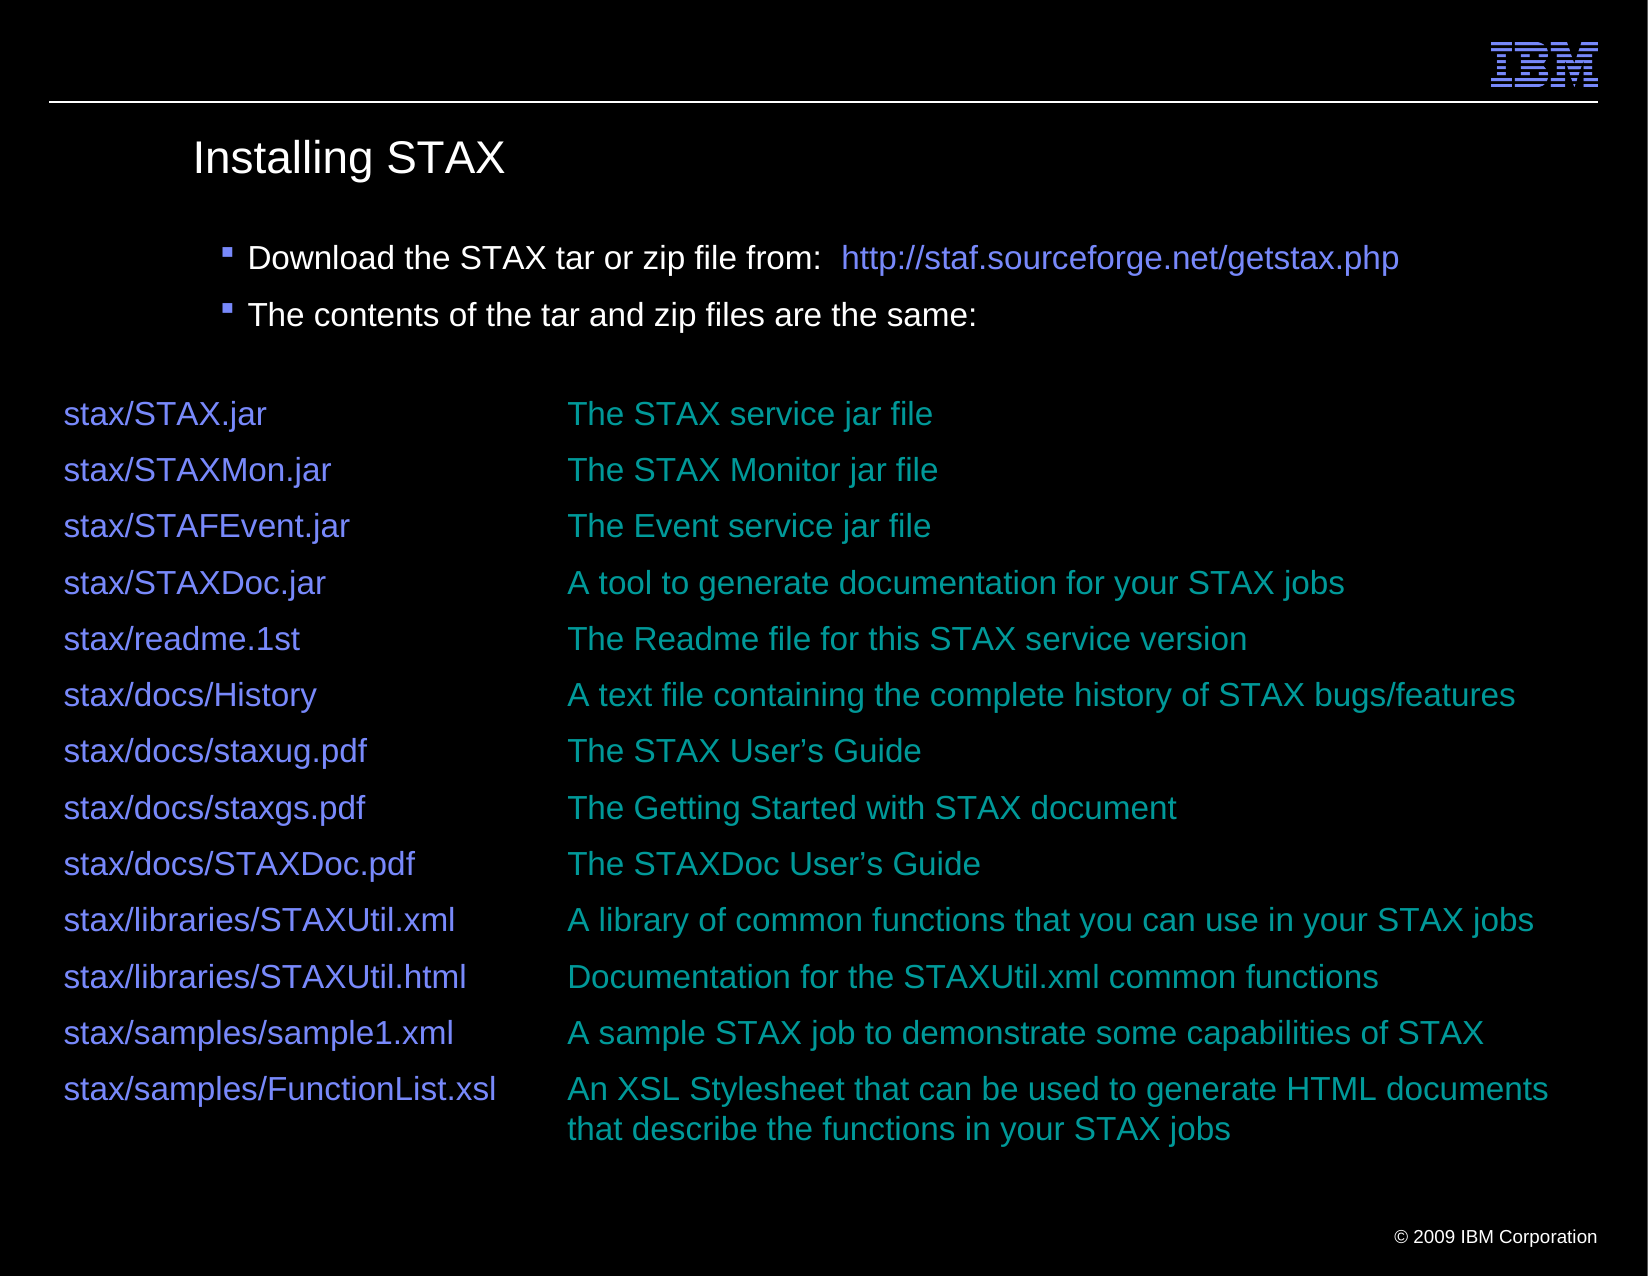

# Installing STAX
Download the STAX tar or zip file from: http://staf.sourceforge.net/getstax.php
The contents of the tar and zip files are the same:
| stax/STAX.jar | The STAX service jar file |
| --- | --- |
| stax/STAXMon.jar | The STAX Monitor jar file |
| stax/STAFEvent.jar | The Event service jar file |
| stax/STAXDoc.jar | A tool to generate documentation for your STAX jobs |
| stax/readme.1st | The Readme file for this STAX service version |
| stax/docs/History | A text file containing the complete history of STAX bugs/features |
| stax/docs/staxug.pdf | The STAX User’s Guide |
| stax/docs/staxgs.pdf | The Getting Started with STAX document |
| stax/docs/STAXDoc.pdf | The STAXDoc User’s Guide |
| stax/libraries/STAXUtil.xml | A library of common functions that you can use in your STAX jobs |
| stax/libraries/STAXUtil.html | Documentation for the STAXUtil.xml common functions |
| stax/samples/sample1.xml | A sample STAX job to demonstrate some capabilities of STAX |
| stax/samples/FunctionList.xsl | An XSL Stylesheet that can be used to generate HTML documents that describe the functions in your STAX jobs |